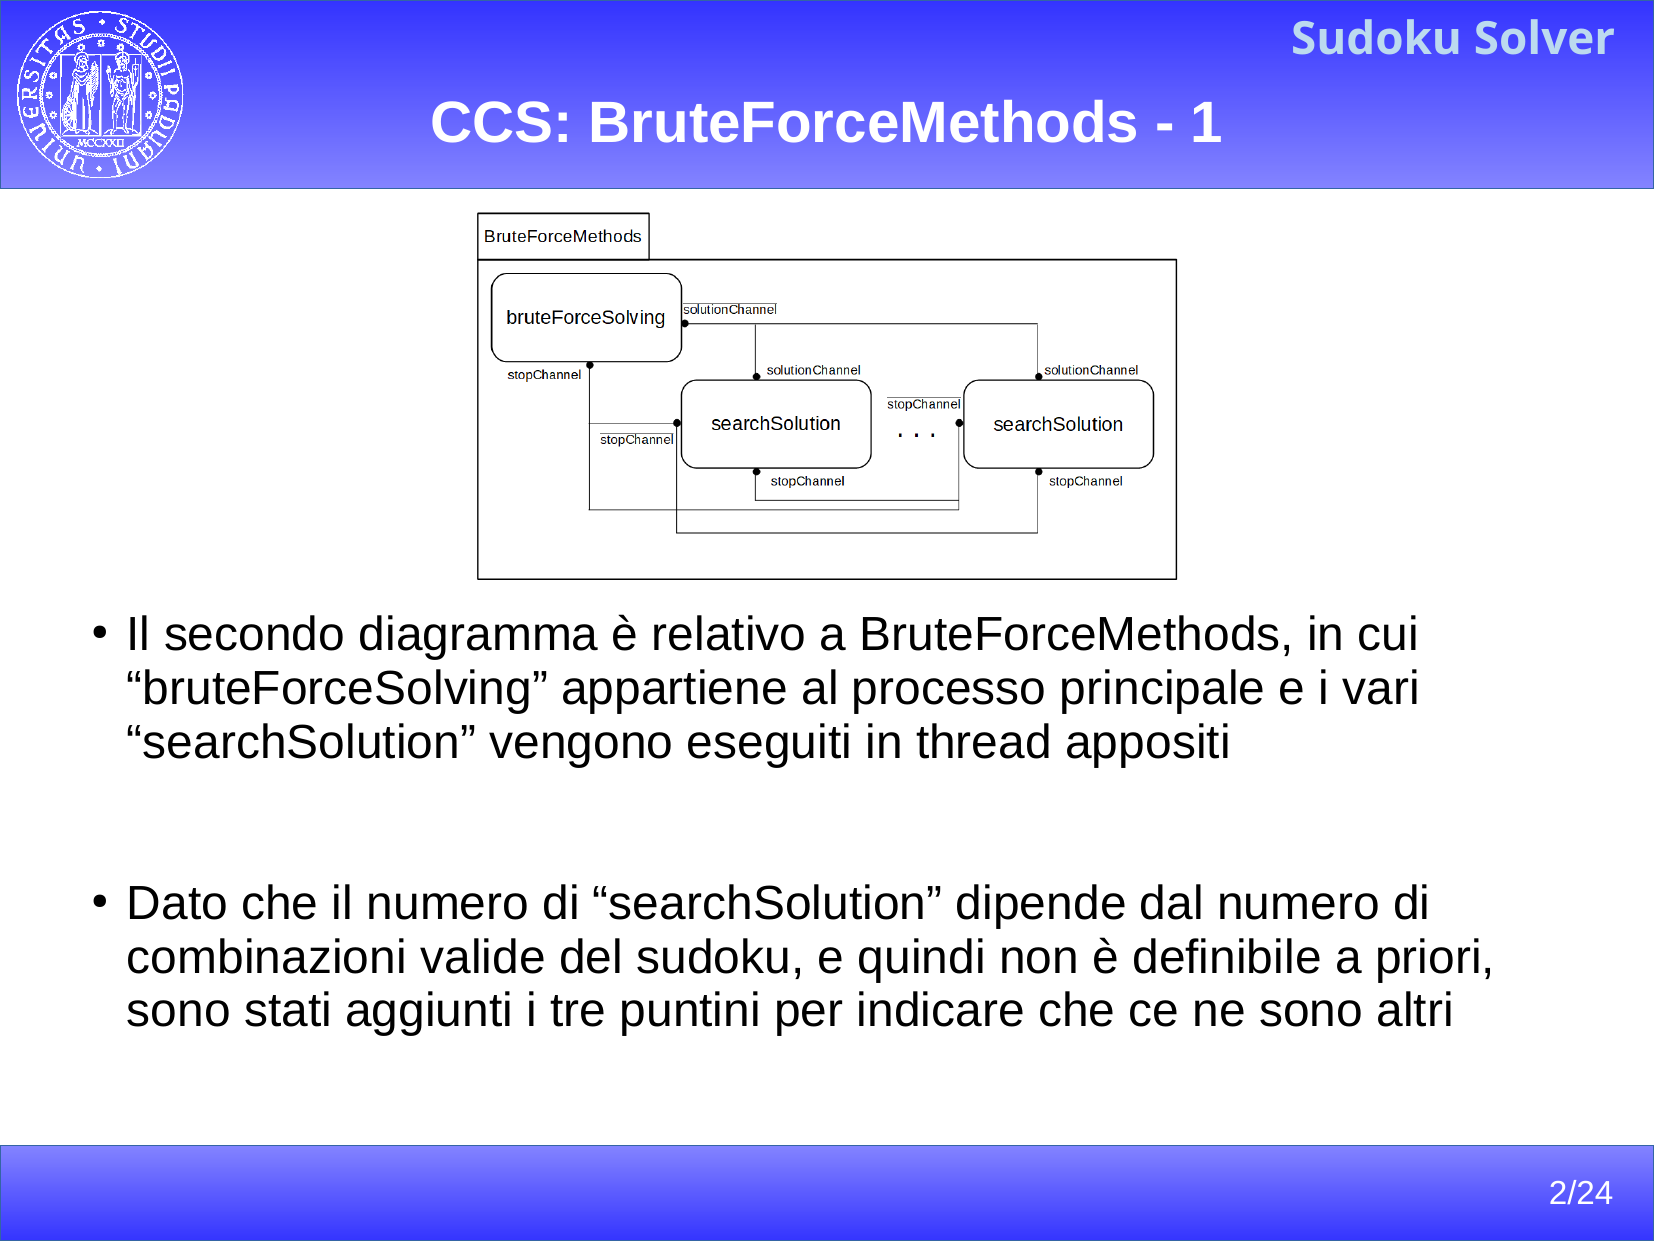

Sudoku Solver
CCS: BruteForceMethods - 1
Il secondo diagramma è relativo a BruteForceMethods, in cui “bruteForceSolving” appartiene al processo principale e i vari “searchSolution” vengono eseguiti in thread appositi
Dato che il numero di “searchSolution” dipende dal numero di combinazioni valide del sudoku, e quindi non è definibile a priori, sono stati aggiunti i tre puntini per indicare che ce ne sono altri
2/24